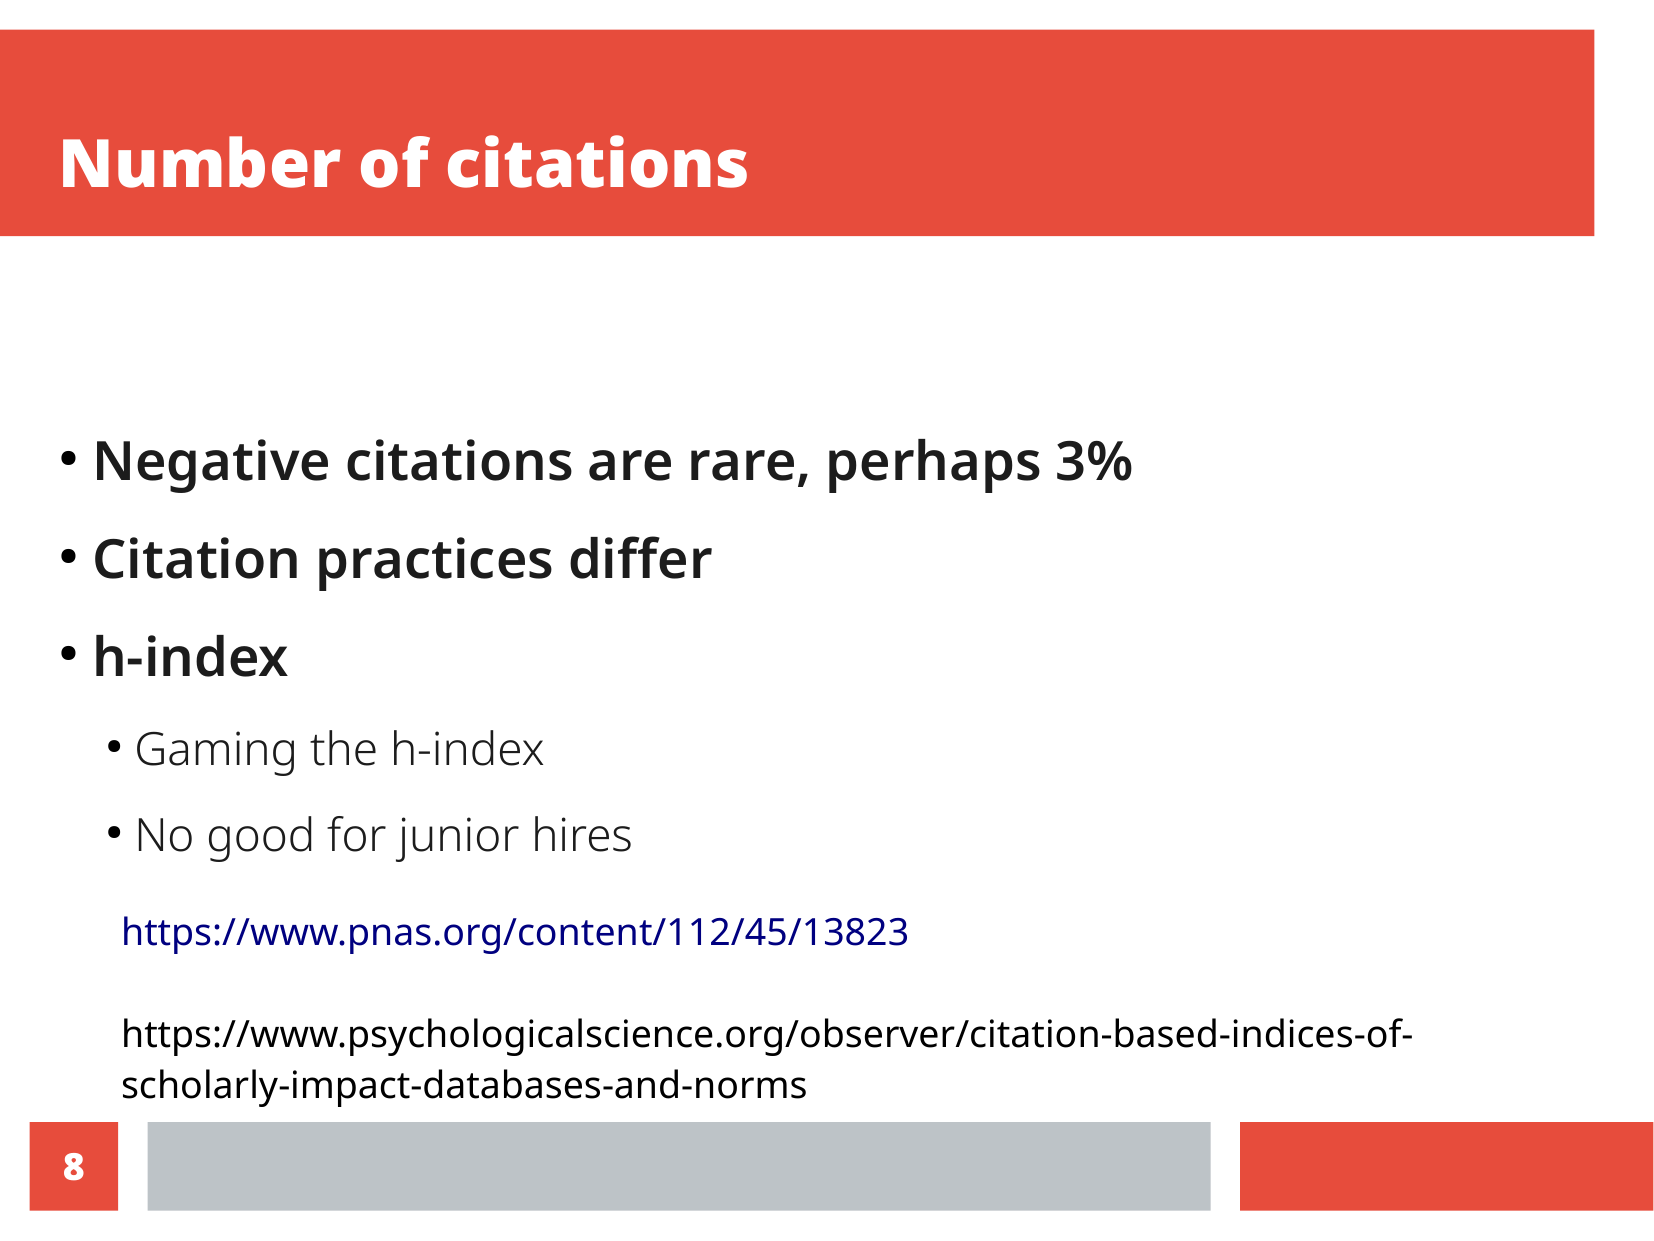

# Number of citations
 Negative citations are rare, perhaps 3%
 Citation practices differ
 h-index
 Gaming the h-index
 No good for junior hires
https://www.pnas.org/content/112/45/13823
https://www.psychologicalscience.org/observer/citation-based-indices-of-scholarly-impact-databases-and-norms
8